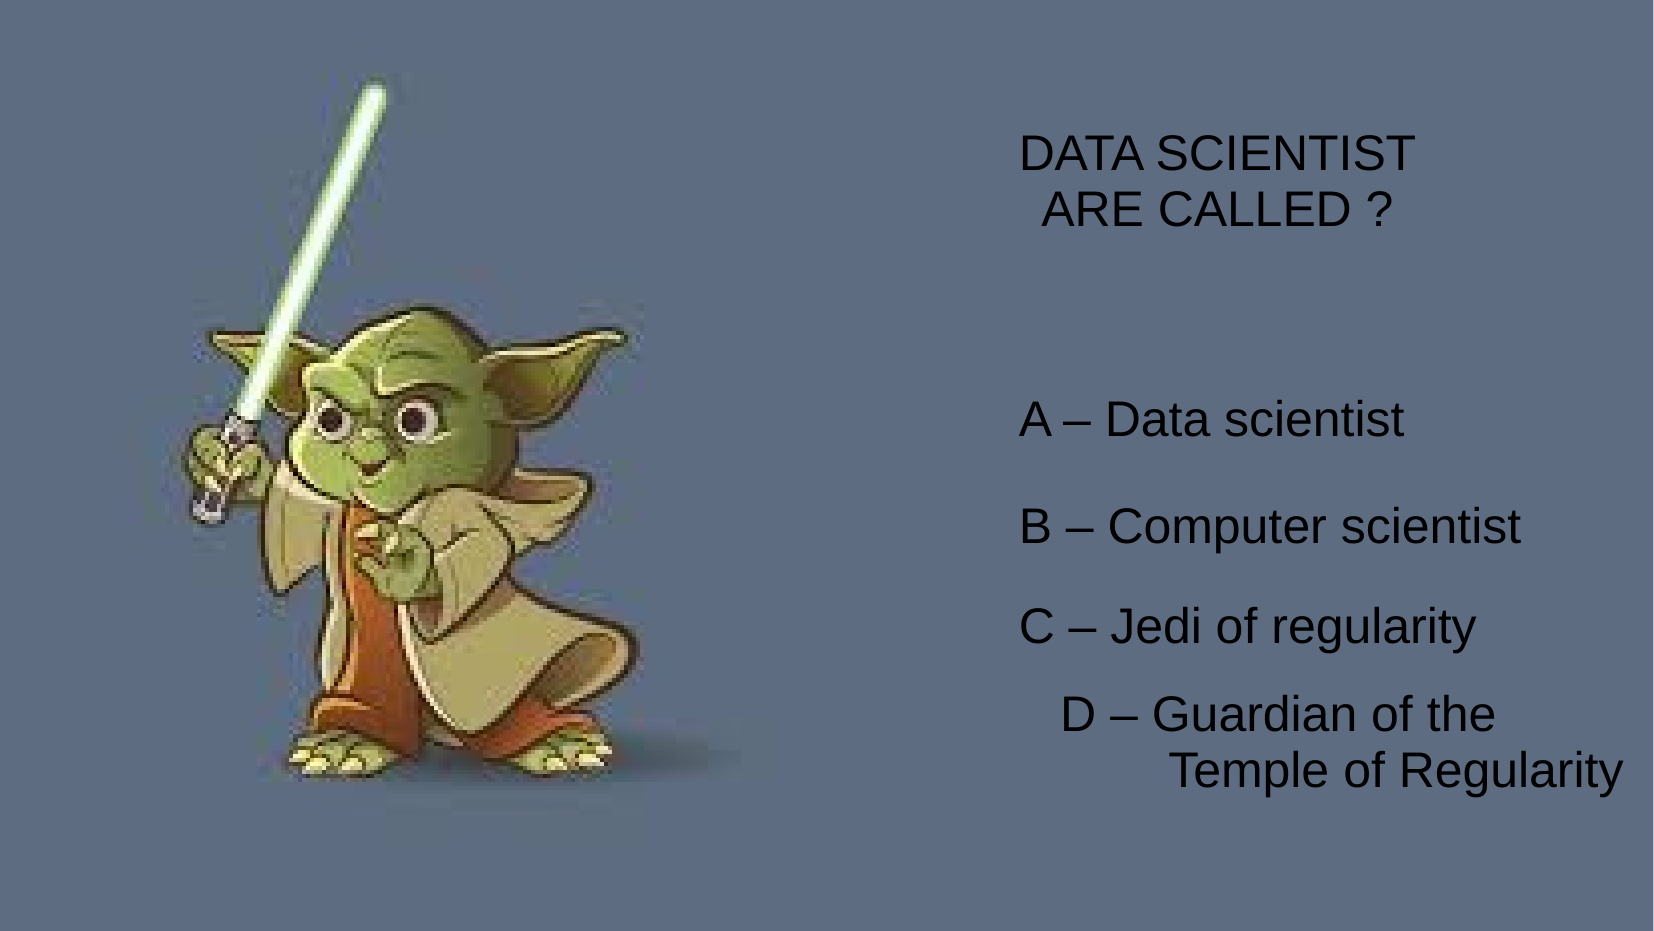

DATA SCIENTIST
ARE CALLED ?
A – Data scientist
B – Computer scientist
C – Jedi of regularity
D – Guardian of the
			Temple of Regularity